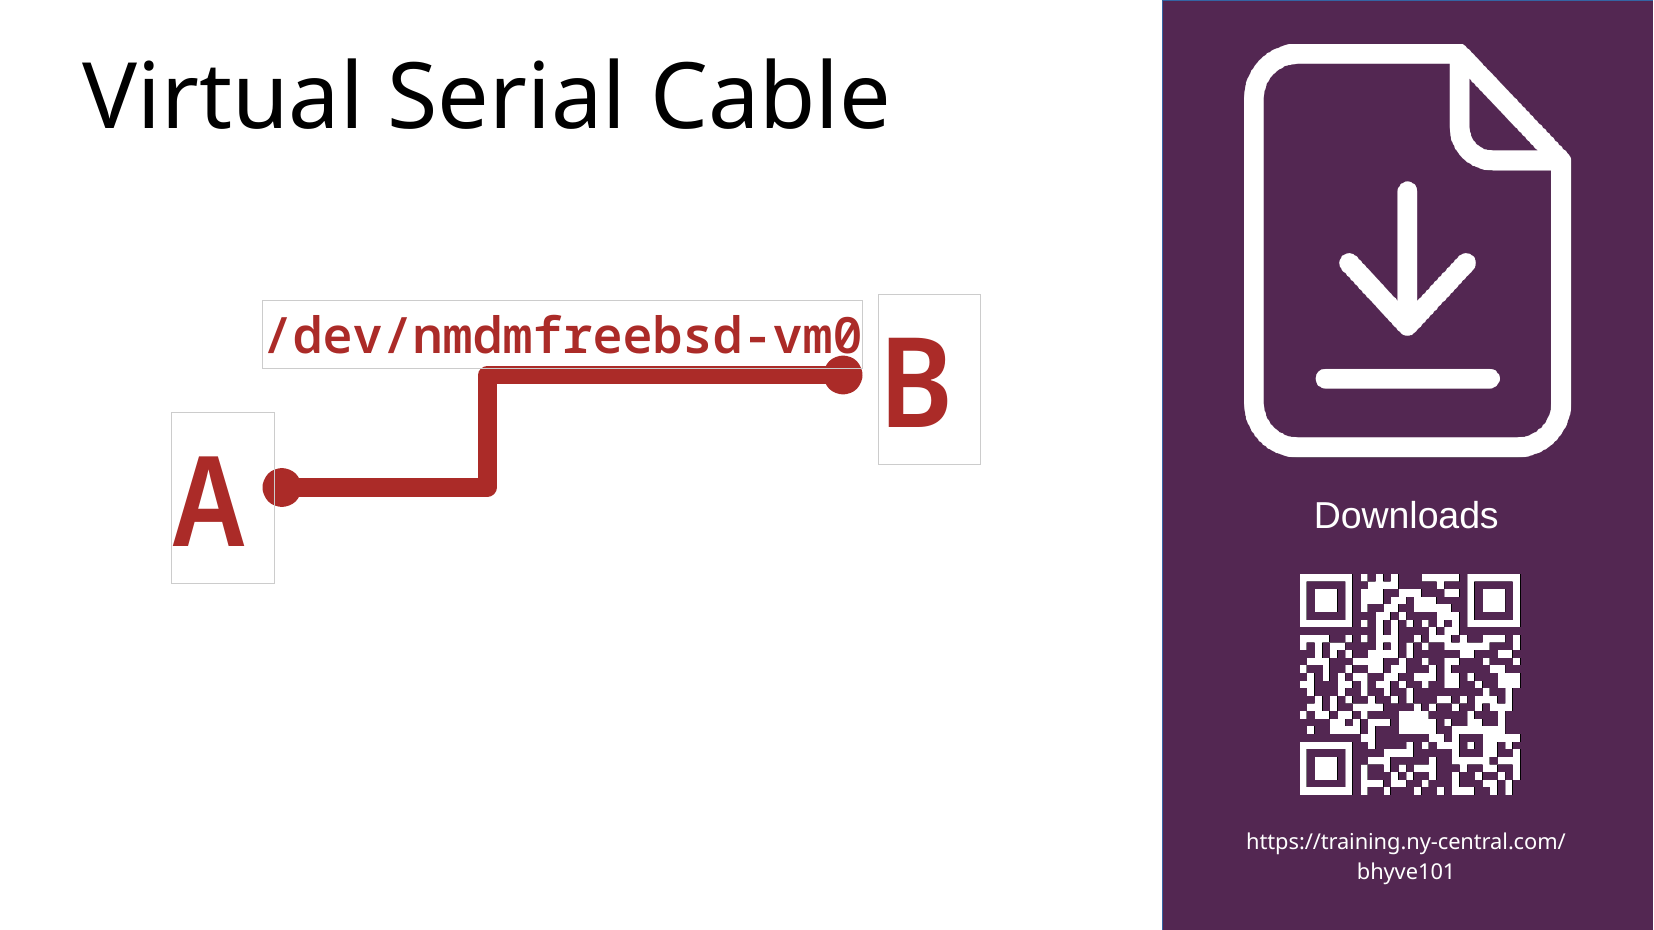

# Virtual Serial Cable
B
/dev/nmdmfreebsd-vm0
A
Downloads
https://training.ny-central.com/bhyve101